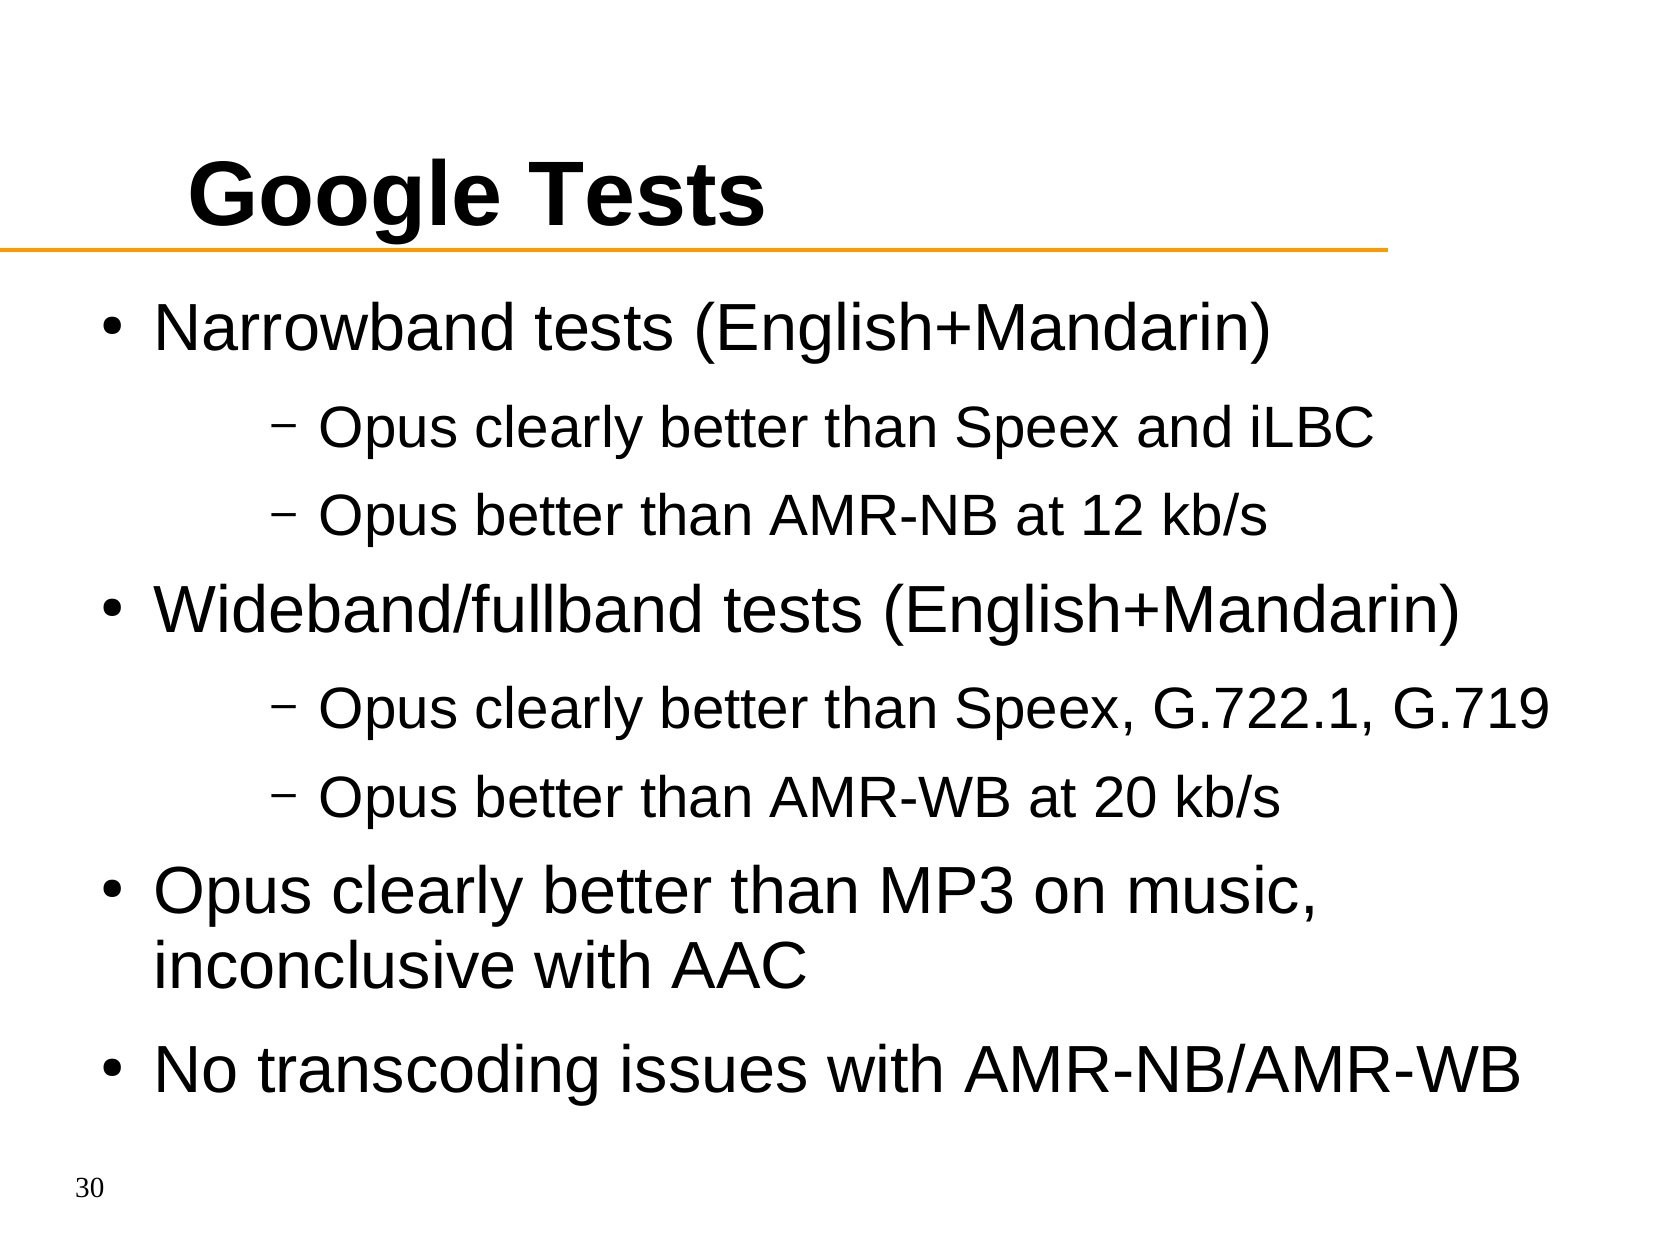

# Google Tests
Narrowband tests (English+Mandarin)
Opus clearly better than Speex and iLBC
Opus better than AMR-NB at 12 kb/s
Wideband/fullband tests (English+Mandarin)
Opus clearly better than Speex, G.722.1, G.719
Opus better than AMR-WB at 20 kb/s
Opus clearly better than MP3 on music, inconclusive with AAC
No transcoding issues with AMR-NB/AMR-WB
30